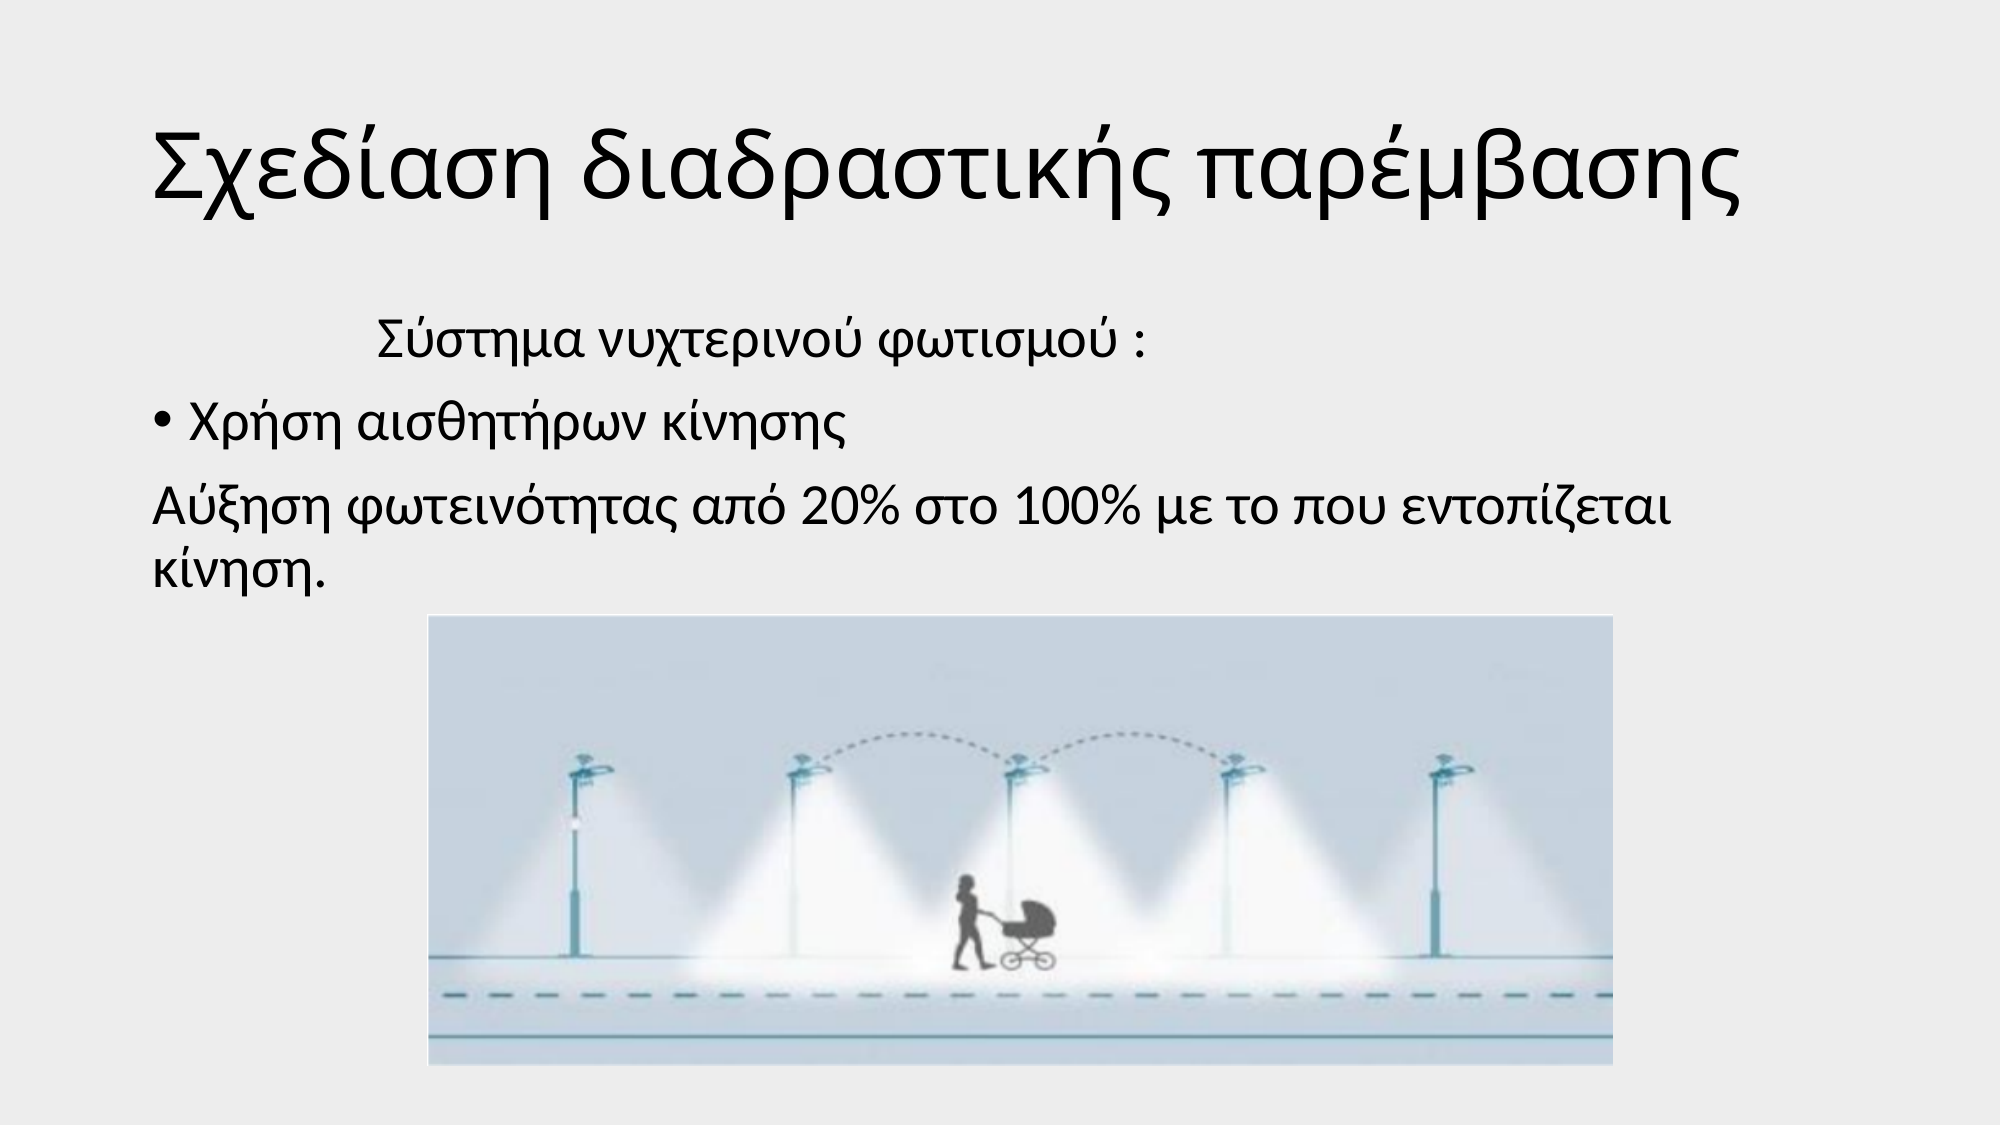

# Σχεδίαση διαδραστικής παρέμβασης
			Σύστημα νυχτερινού φωτισμού :
Χρήση αισθητήρων κίνησης
Αύξηση φωτεινότητας από 20% στο 100% με το που εντοπίζεται κίνηση.